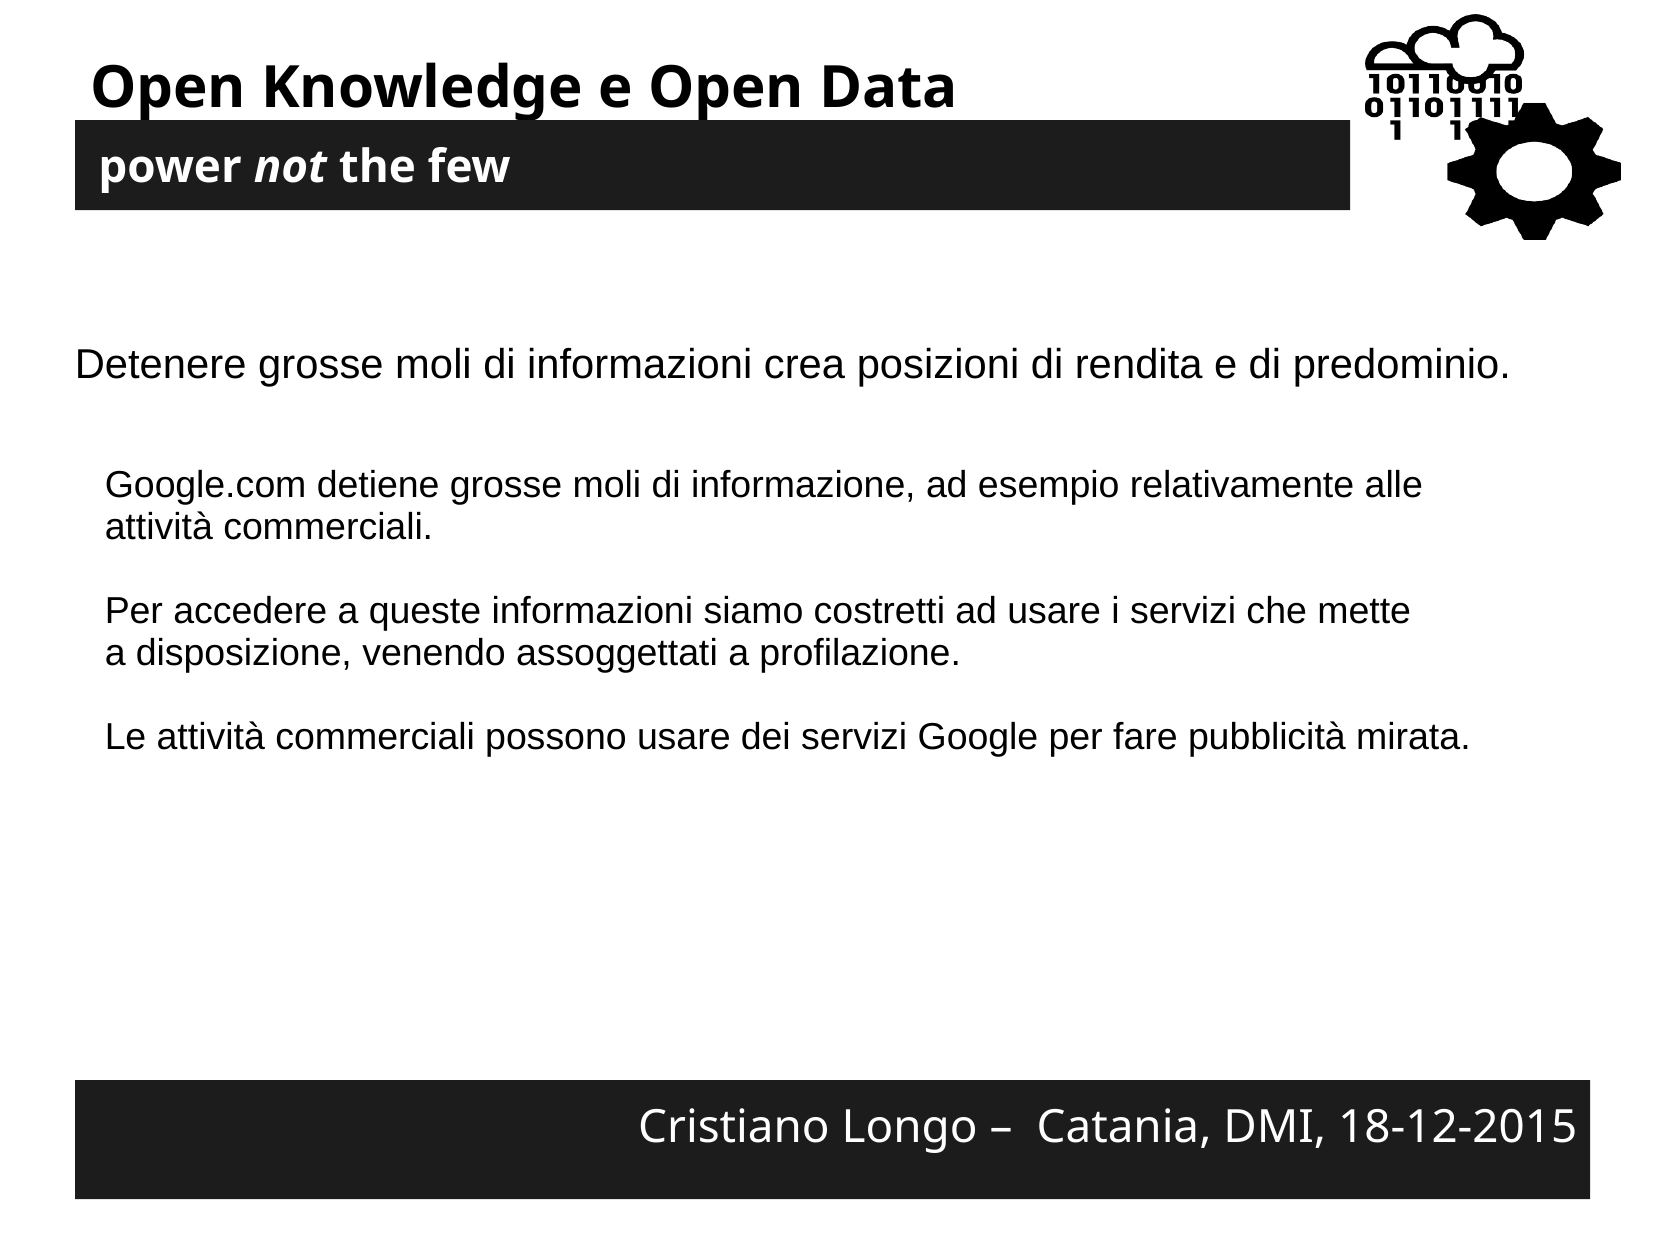

# Open Knowledge e Open Data
 power not the few
Detenere grosse moli di informazioni crea posizioni di rendita e di predominio.
Google.com detiene grosse moli di informazione, ad esempio relativamente alle
attività commerciali.
Per accedere a queste informazioni siamo costretti ad usare i servizi che mette
a disposizione, venendo assoggettati a profilazione.
Le attività commerciali possono usare dei servizi Google per fare pubblicità mirata.
 Cristiano Longo – Catania, DMI, 18-12-2015